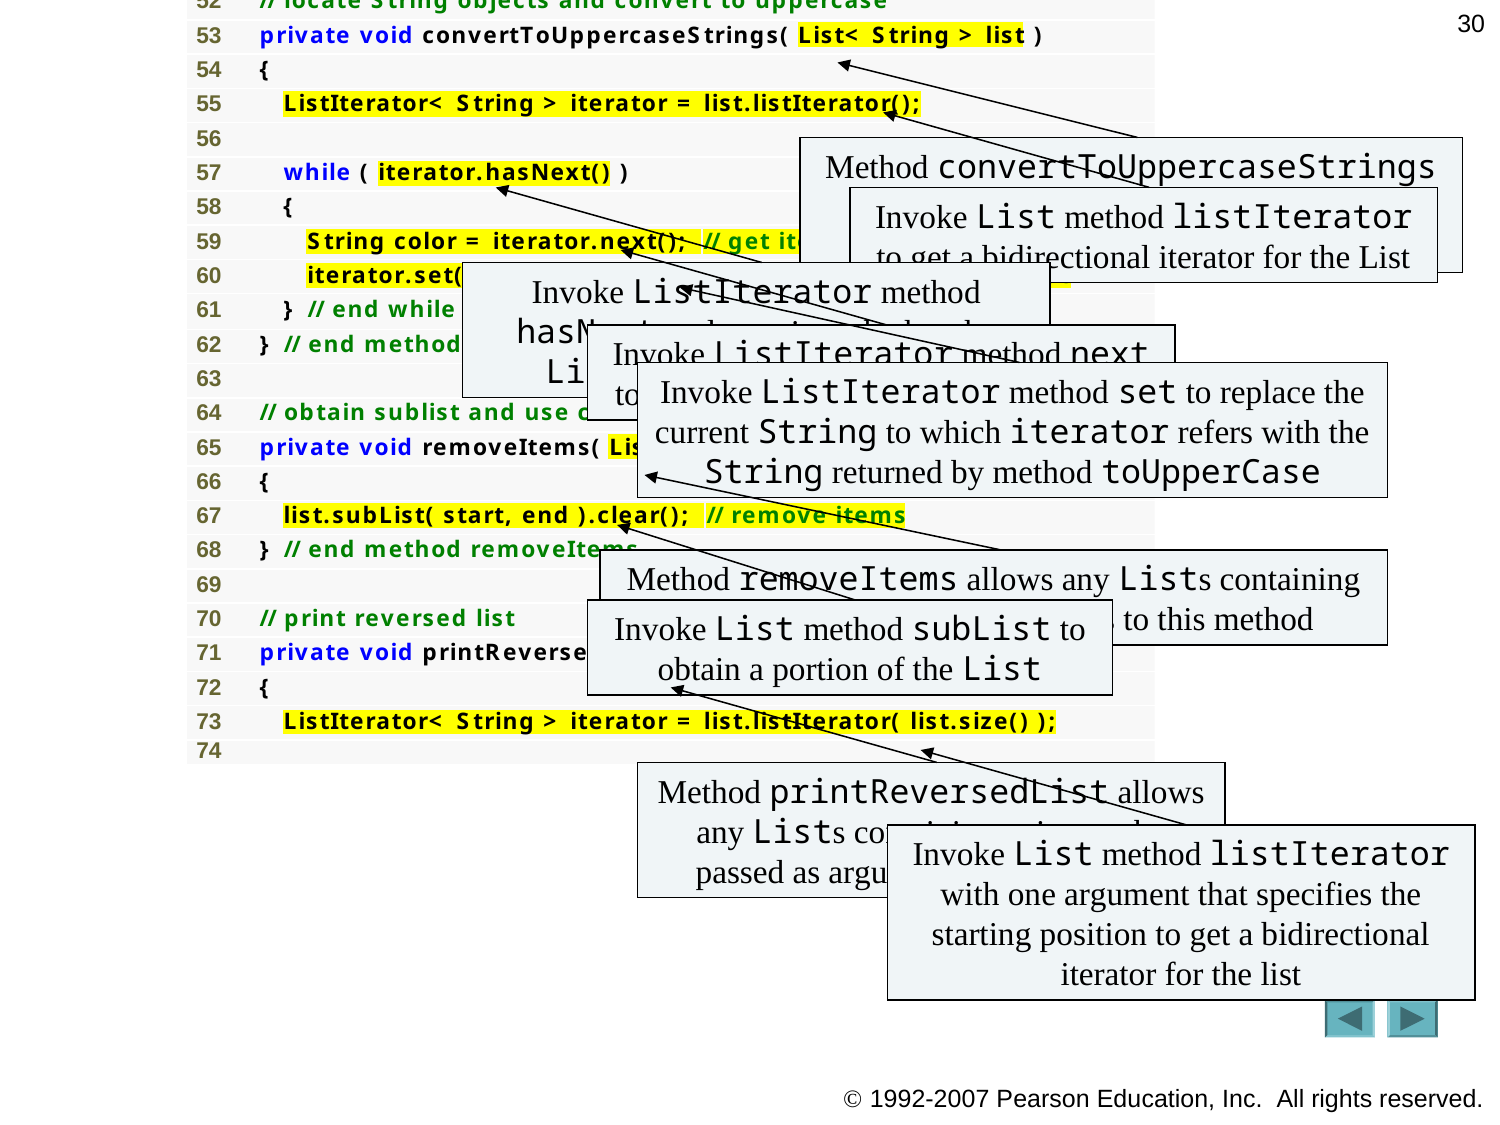

#
Method convertToUppercaseStrings allows any Lists containing strings to be passed as arguments to this method
Invoke List method listIterator to get a bidirectional iterator for the List
Invoke ListIterator method hasNext to determine whether the List contains another element
Invoke ListIterator method next to obtain the next String in the List
Invoke ListIterator method set to replace the current String to which iterator refers with the String returned by method toUpperCase
Method removeItems allows any Lists containing strings to be passed as arguments to this method
Invoke List method subList to obtain a portion of the List
Method printReversedList allows any Lists containing strings to be passed as arguments to this method
Invoke List method listIterator with one argument that specifies the starting position to get a bidirectional iterator for the list